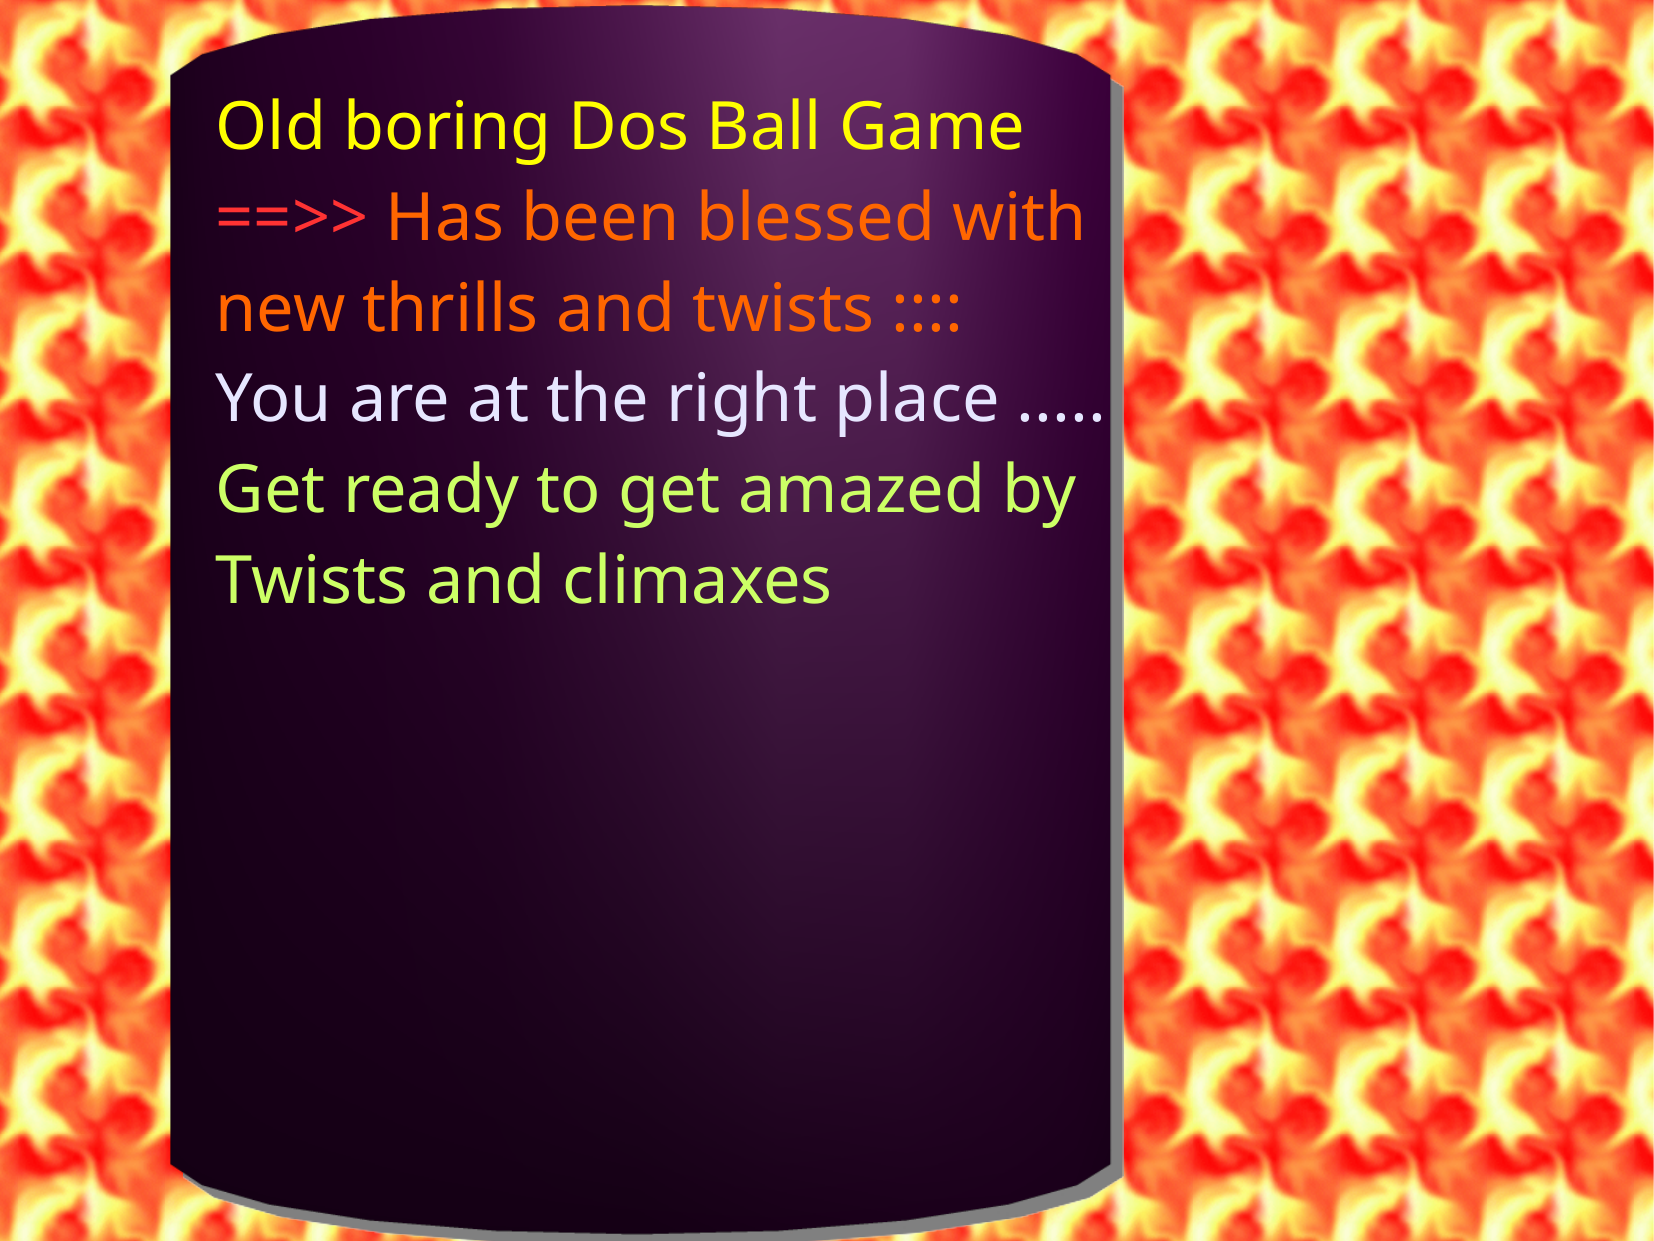

Old boring Dos Ball Game
==>> Has been blessed with new thrills and twists ::::
You are at the right place .....
Get ready to get amazed by Twists and climaxes